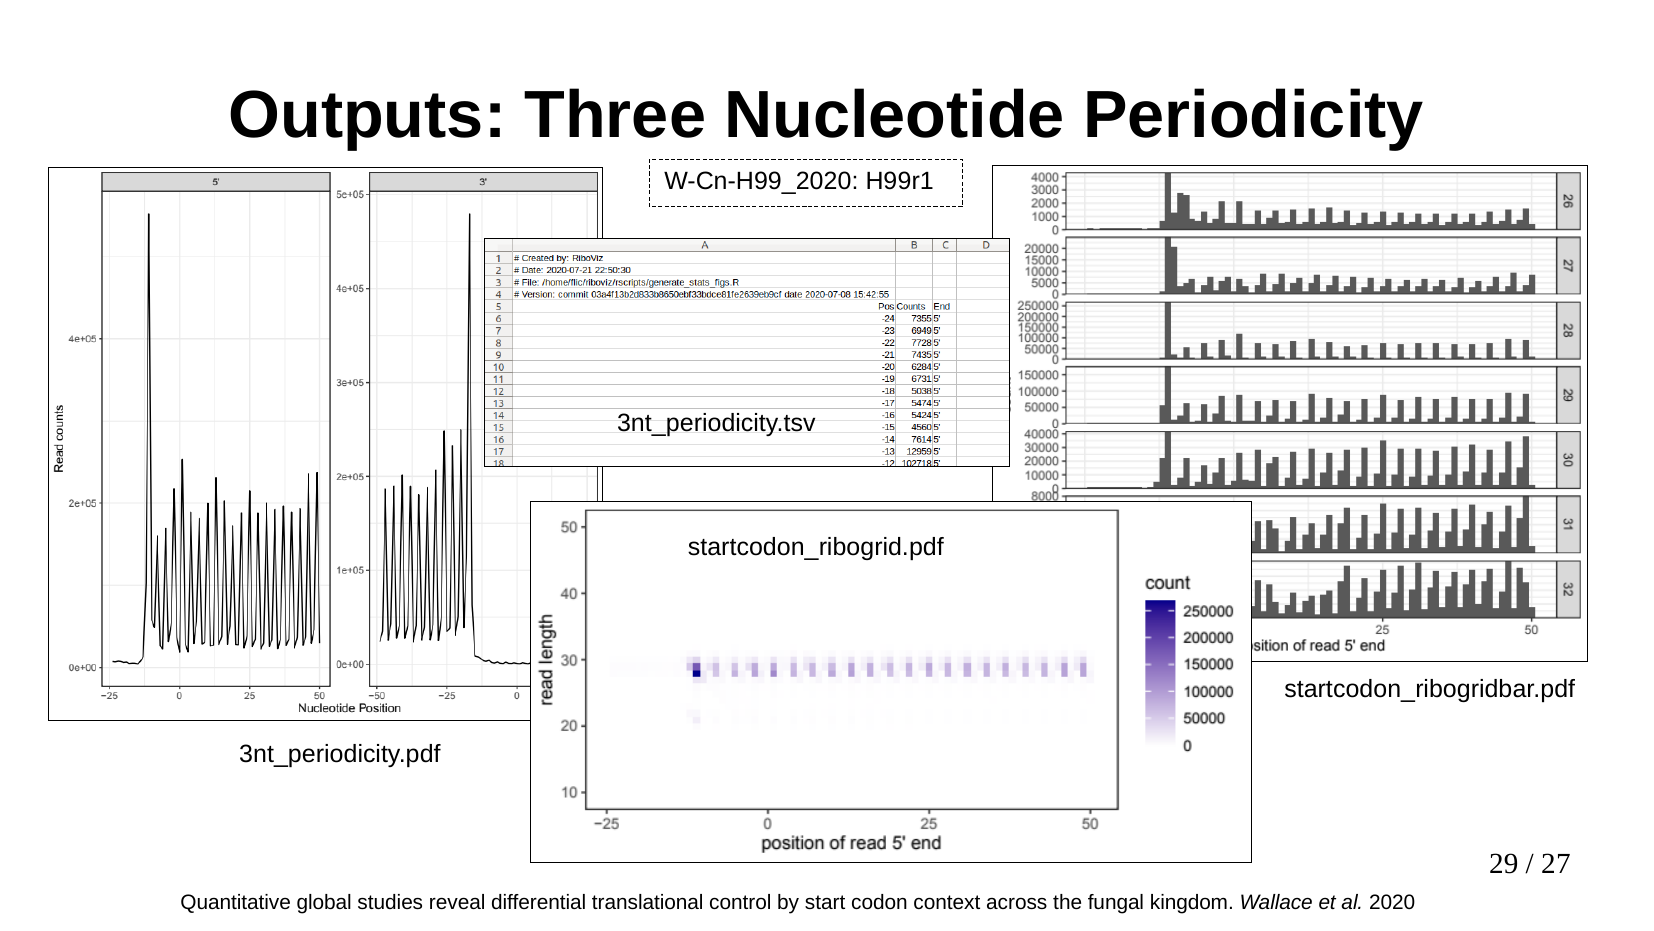

# Outputs: Three Nucleotide Periodicity
W-Cn-H99_2020: H99r1
3nt_periodicity.tsv
startcodon_ribogrid.pdf
startcodon_ribogridbar.pdf
3nt_periodicity.pdf
29
Quantitative global studies reveal differential translational control by start codon context across the fungal kingdom. Wallace et al. 2020